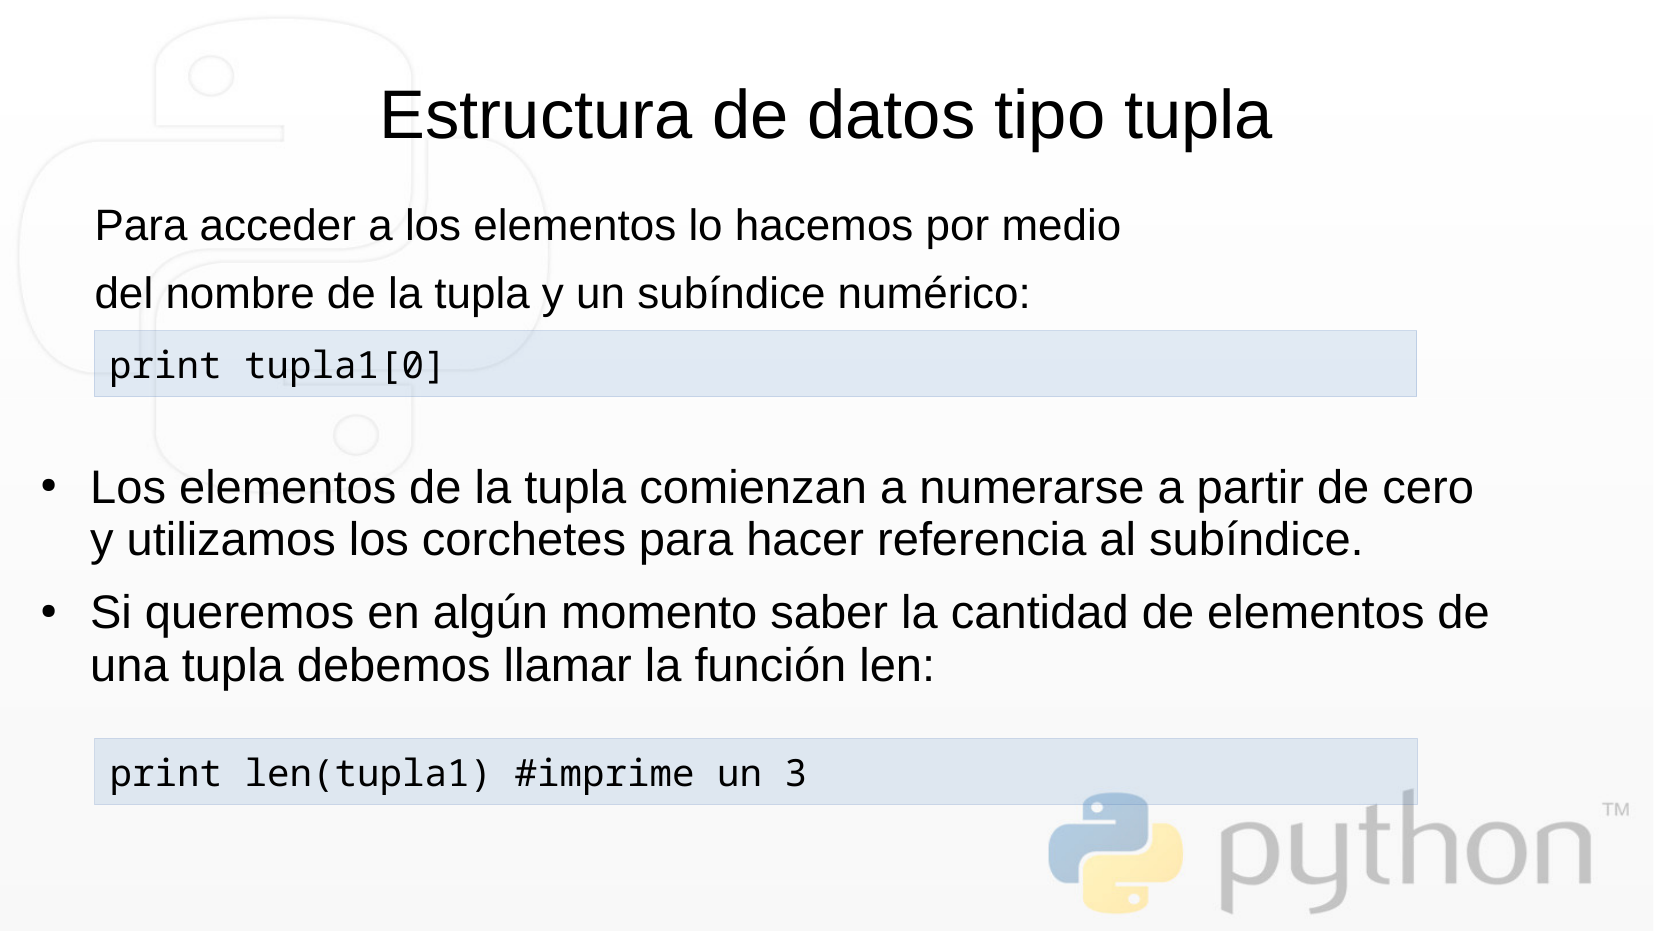

# Estructura de datos tipo tupla
Para acceder a los elementos lo hacemos por medio
del nombre de la tupla y un subíndice numérico:
print tupla1[0]
Los elementos de la tupla comienzan a numerarse a partir de cero y utilizamos los corchetes para hacer referencia al subíndice.
Si queremos en algún momento saber la cantidad de elementos de una tupla debemos llamar la función len:
print len(tupla1) #imprime un 3